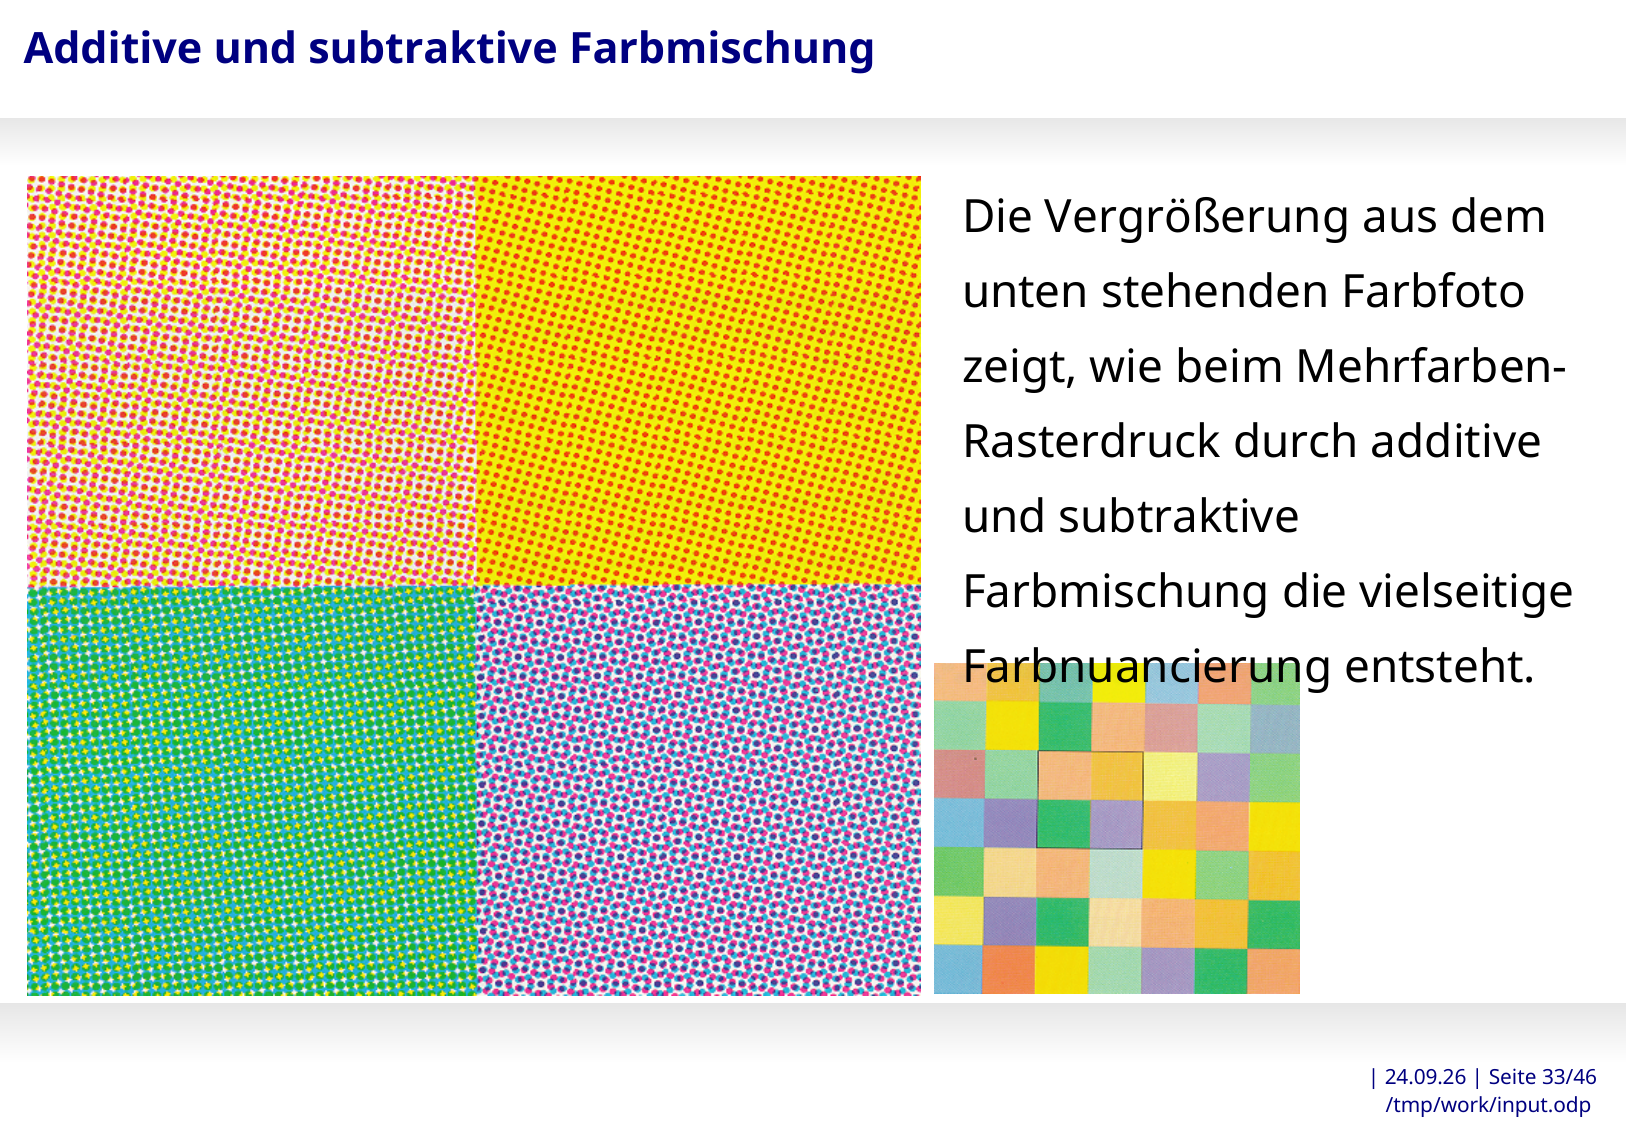

# Additive und subtraktive Farbmischung
Die Vergrößerung aus dem unten stehenden Farbfoto zeigt, wie beim Mehrfarben-Rasterdruck durch additive und subtraktive Farbmischung die vielseitige Farbnuancierung entsteht.